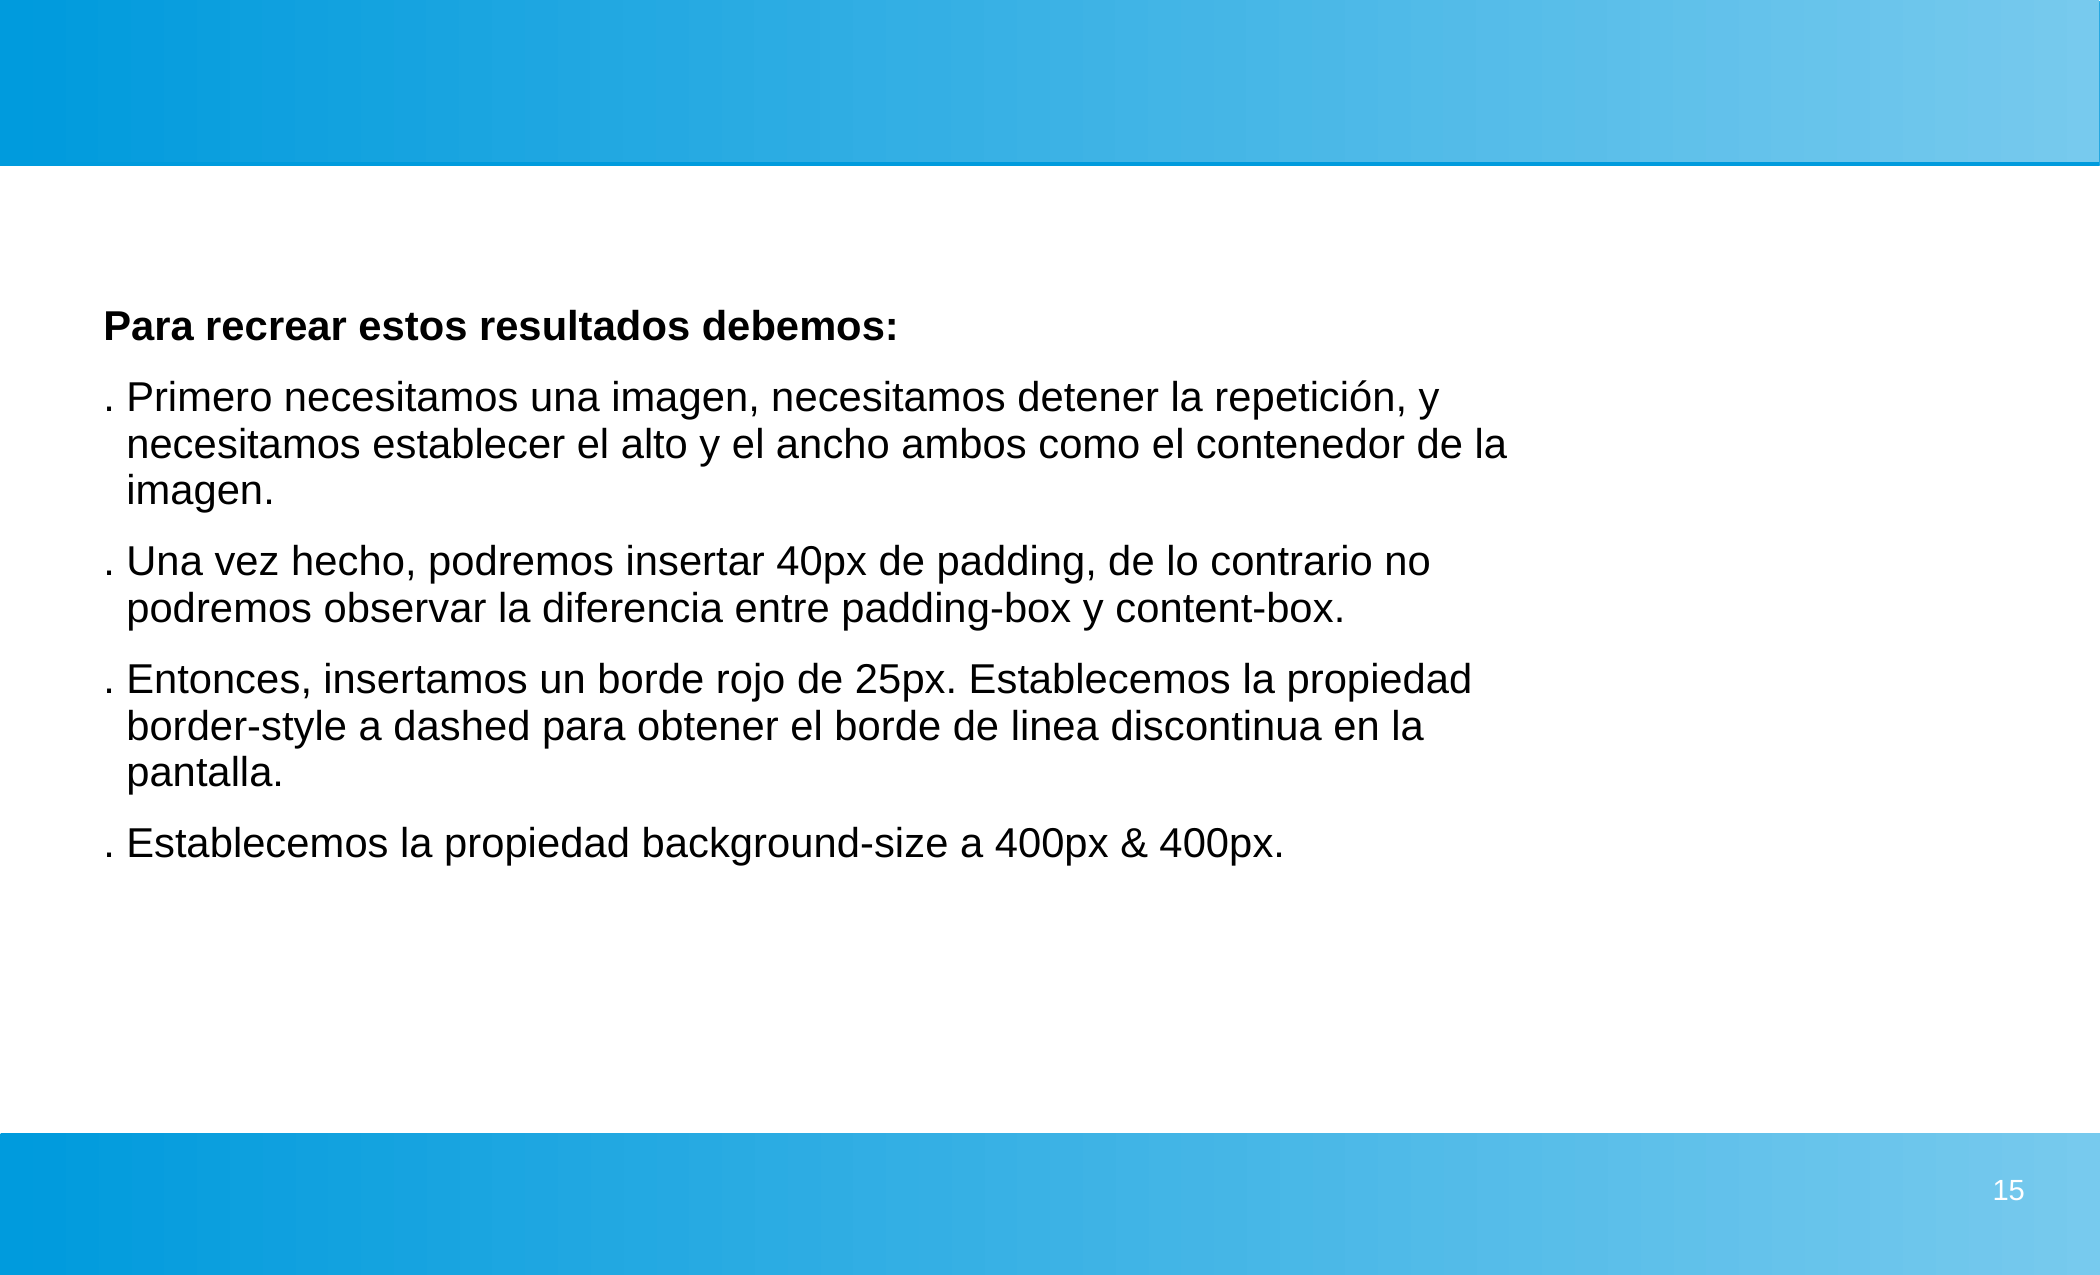

#
Para recrear estos resultados debemos:
. Primero necesitamos una imagen, necesitamos detener la repetición, y necesitamos establecer el alto y el ancho ambos como el contenedor de la imagen.
. Una vez hecho, podremos insertar 40px de padding, de lo contrario no podremos observar la diferencia entre padding-box y content-box.
. Entonces, insertamos un borde rojo de 25px. Establecemos la propiedad border-style a dashed para obtener el borde de linea discontinua en la pantalla.
. Establecemos la propiedad background-size a 400px & 400px.
15